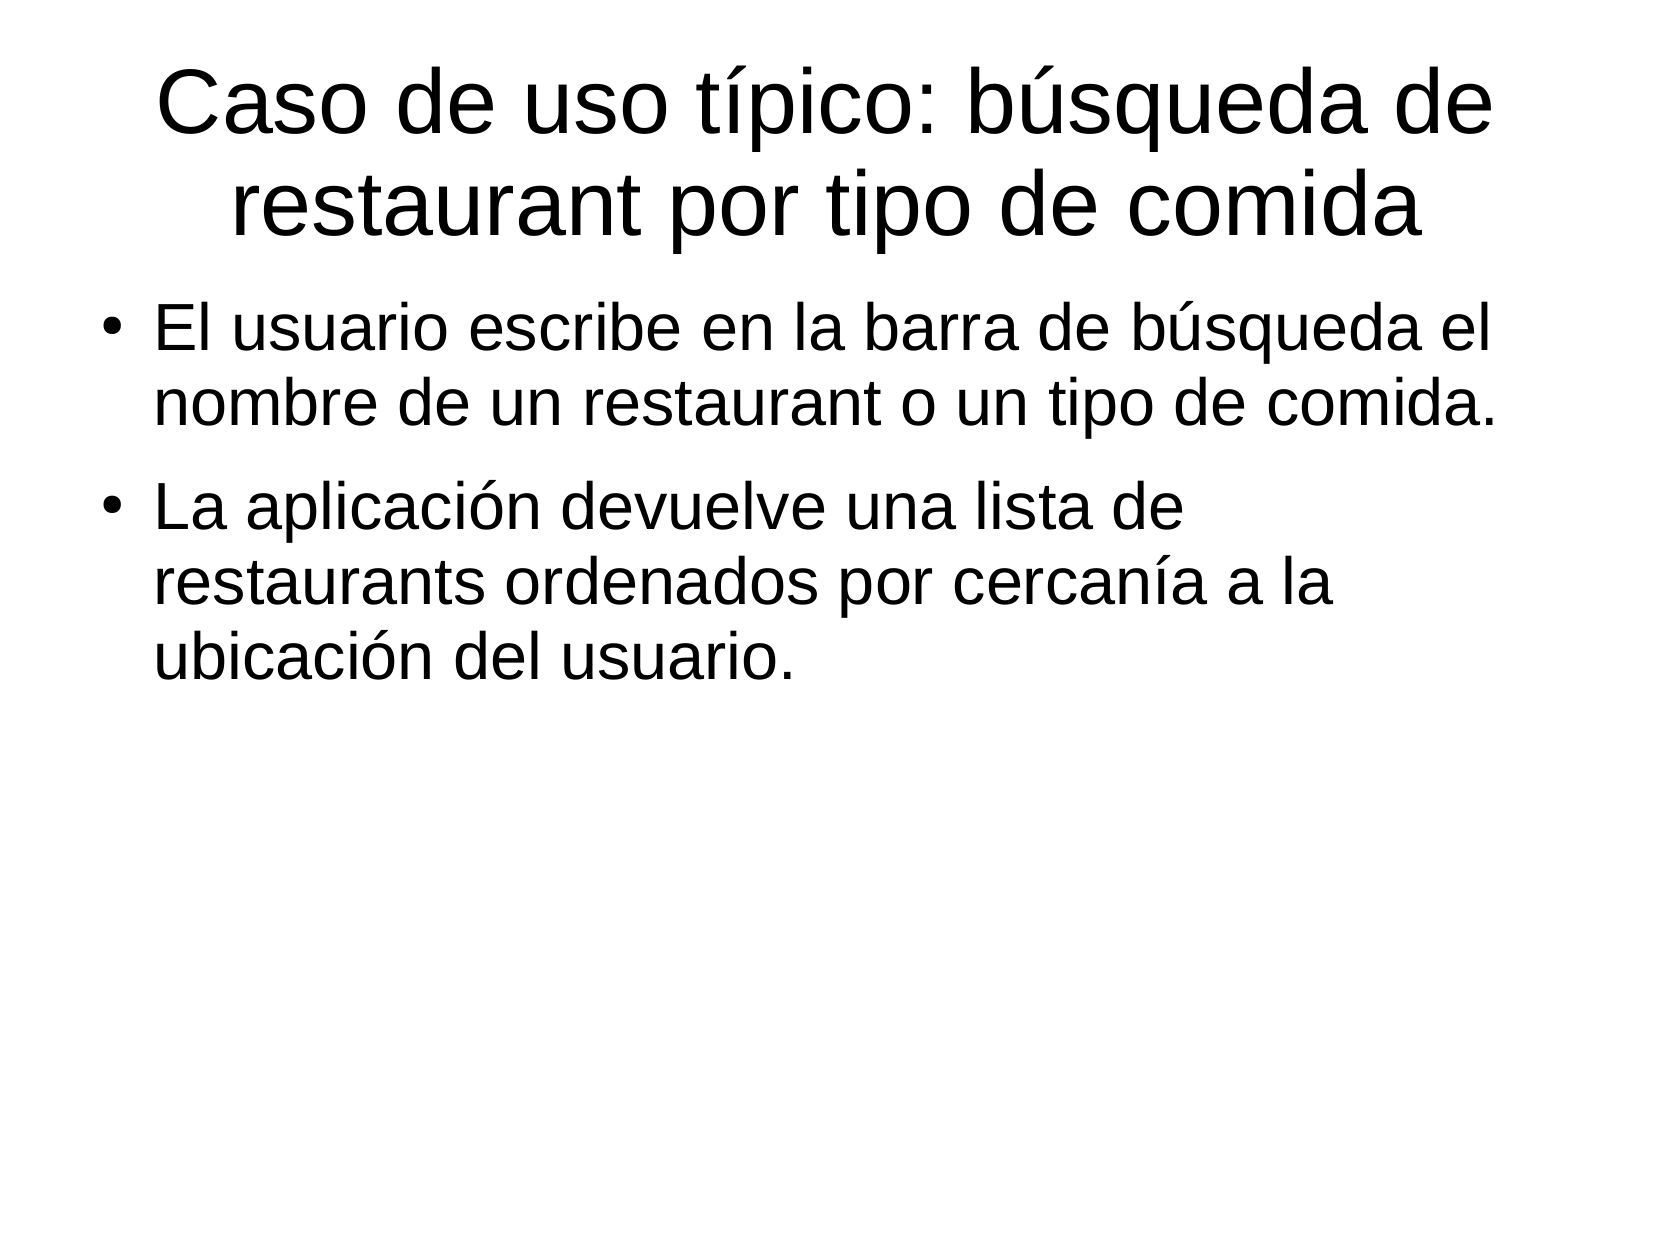

# Caso de uso típico: búsqueda de restaurant por tipo de comida
El usuario escribe en la barra de búsqueda el nombre de un restaurant o un tipo de comida.
La aplicación devuelve una lista de restaurants ordenados por cercanía a la ubicación del usuario.